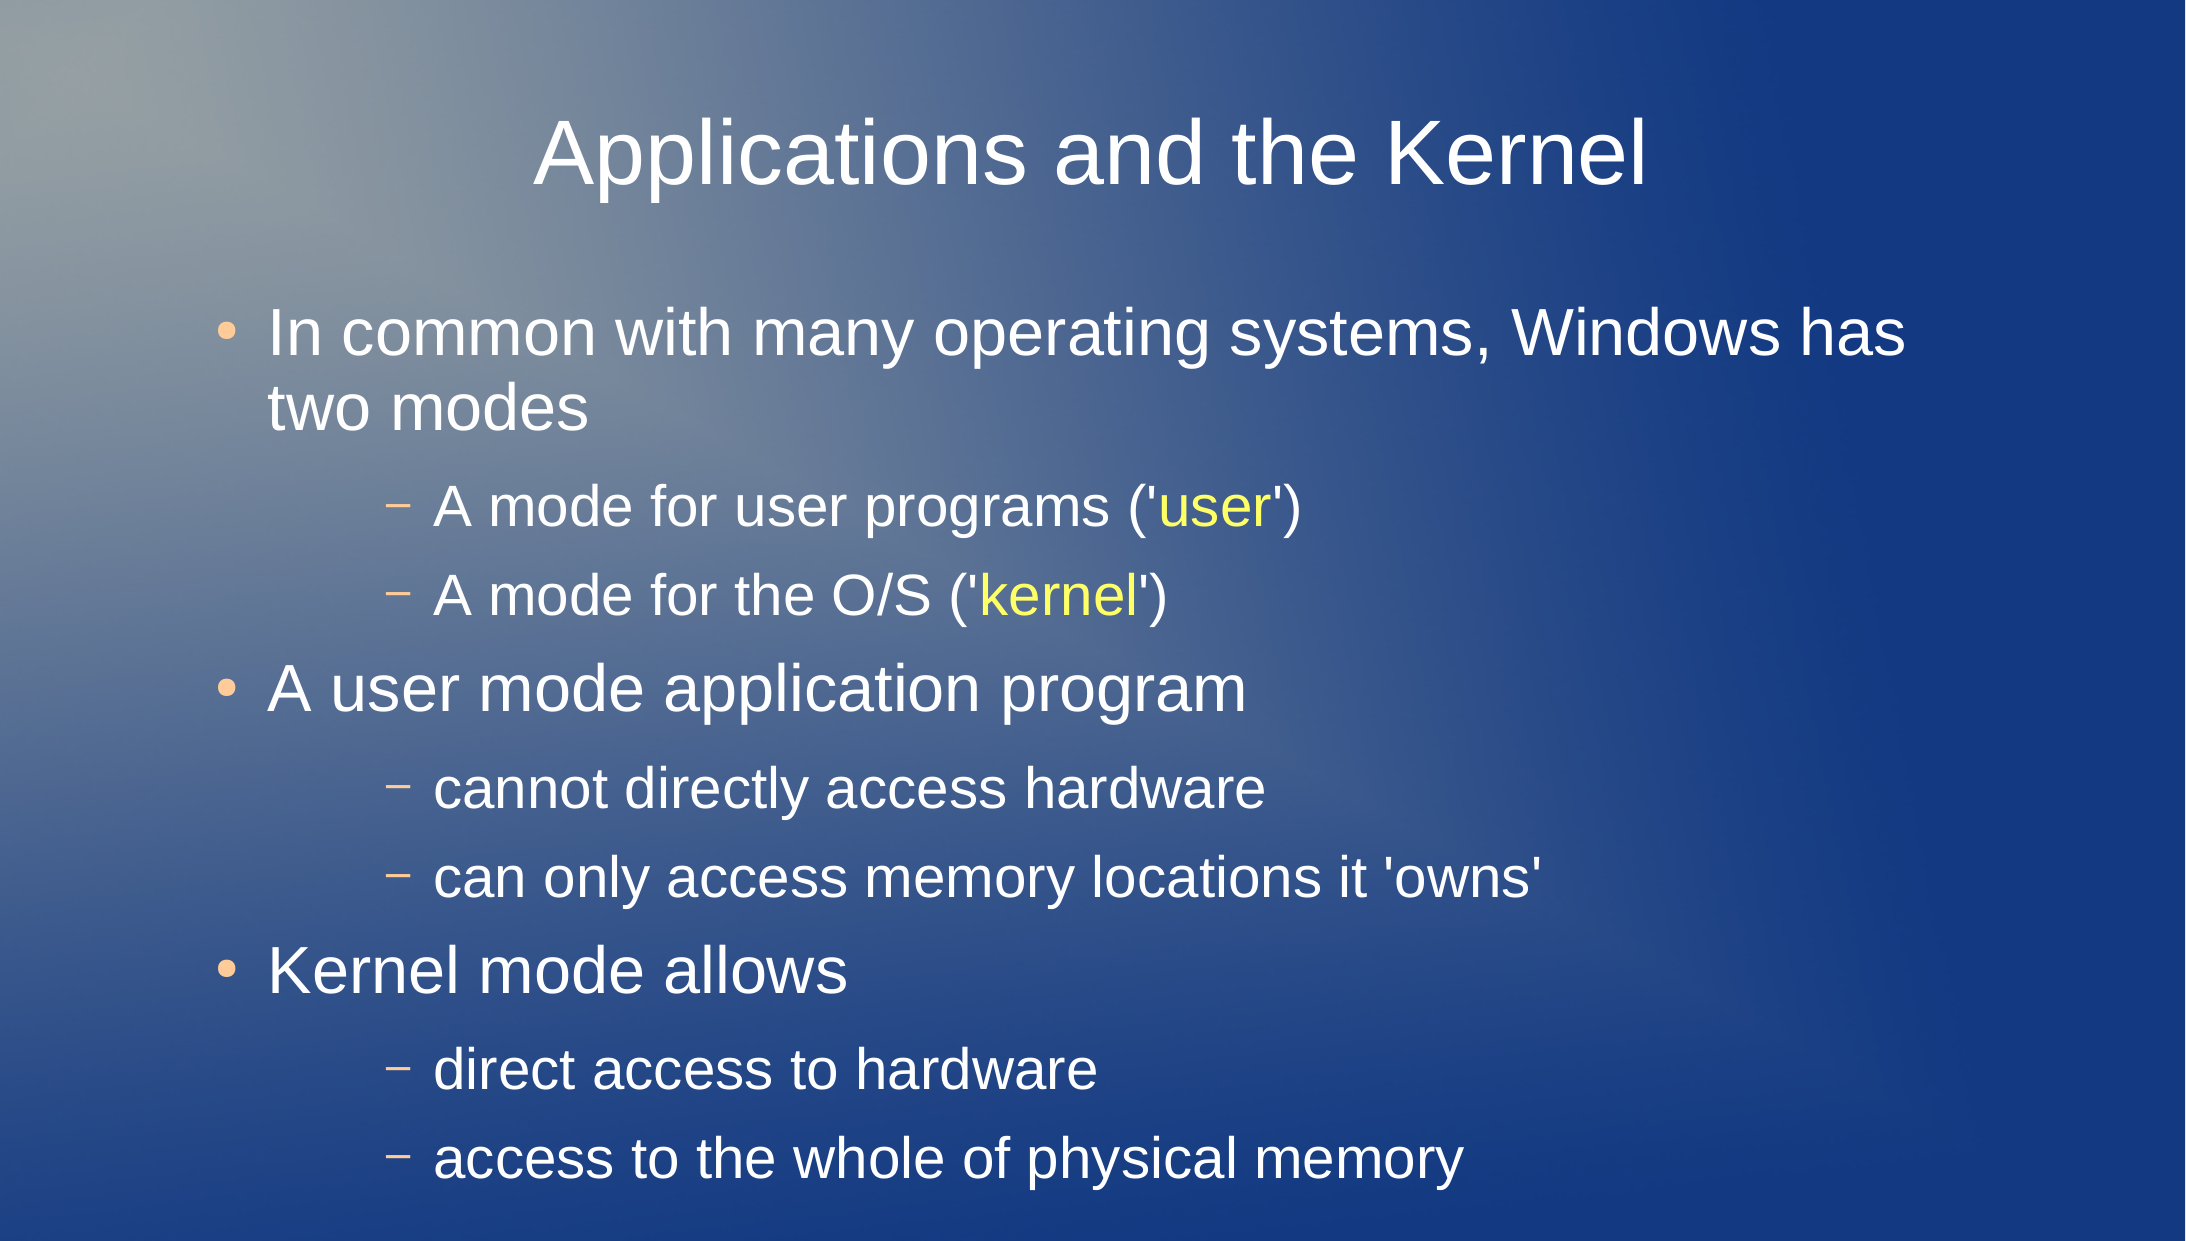

# Applications and the Kernel
In common with many operating systems, Windows has two modes
A mode for user programs ('user')
A mode for the O/S ('kernel')
A user mode application program
cannot directly access hardware
can only access memory locations it 'owns'
Kernel mode allows
direct access to hardware
access to the whole of physical memory